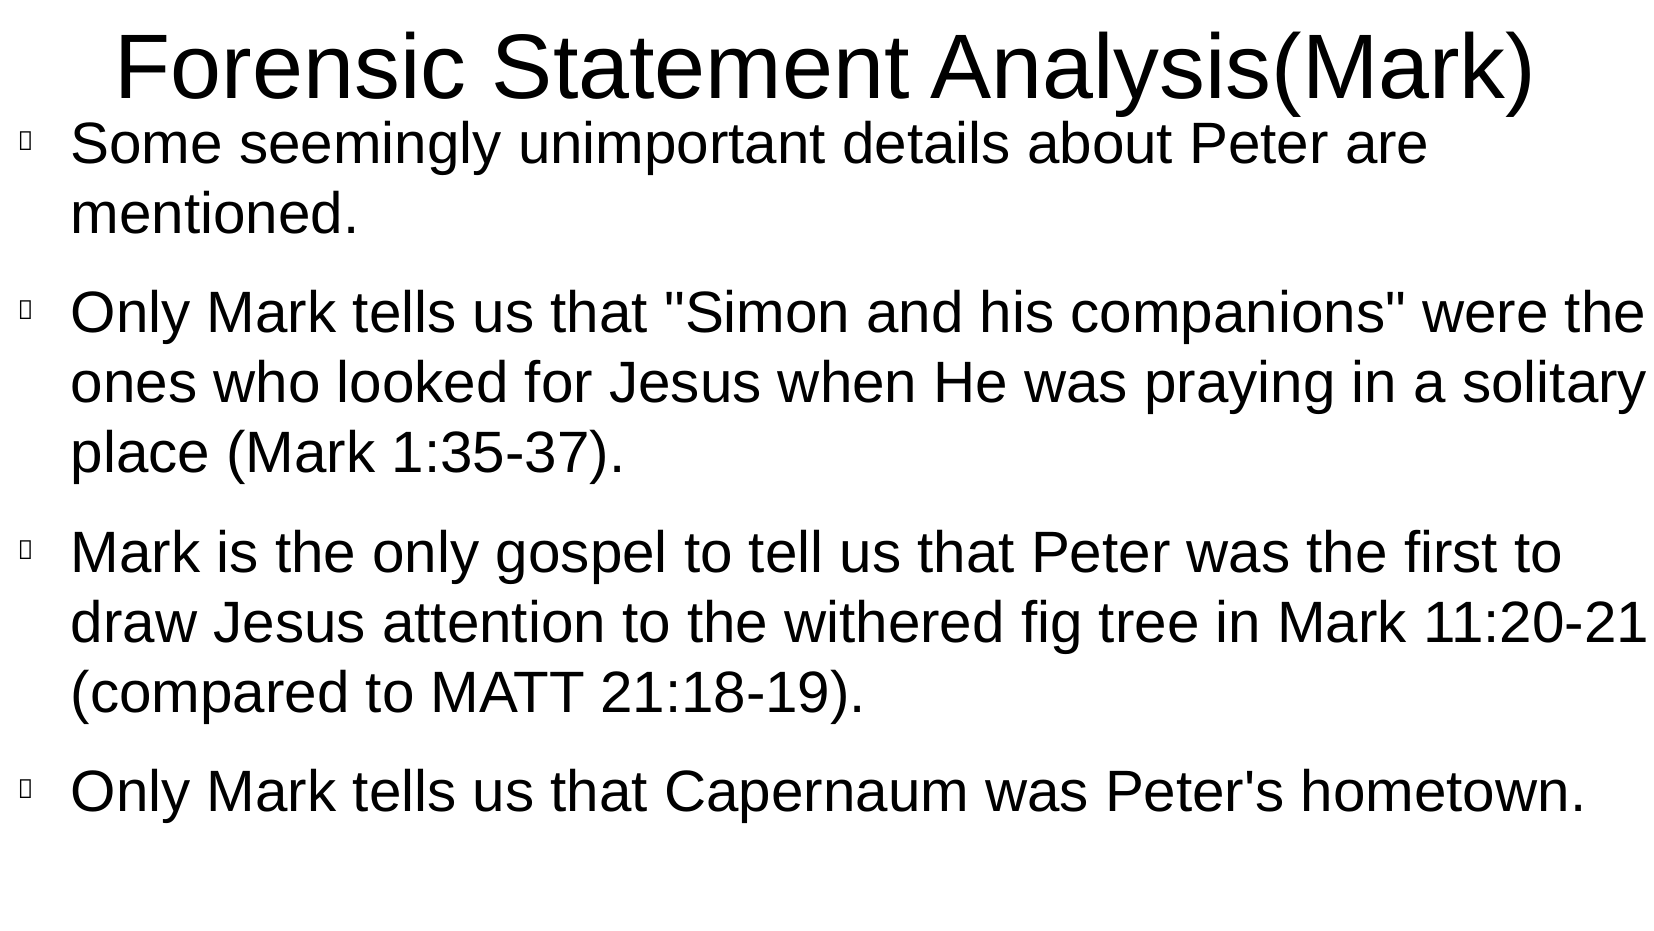

# Forensic Statement Analysis(Mark)
Some seemingly unimportant details about Peter are mentioned.
Only Mark tells us that "Simon and his companions" were the ones who looked for Jesus when He was praying in a solitary place (Mark 1:35-37).
Mark is the only gospel to tell us that Peter was the first to draw Jesus attention to the withered fig tree in Mark 11:20-21 (compared to MATT 21:18-19).
Only Mark tells us that Capernaum was Peter's hometown.